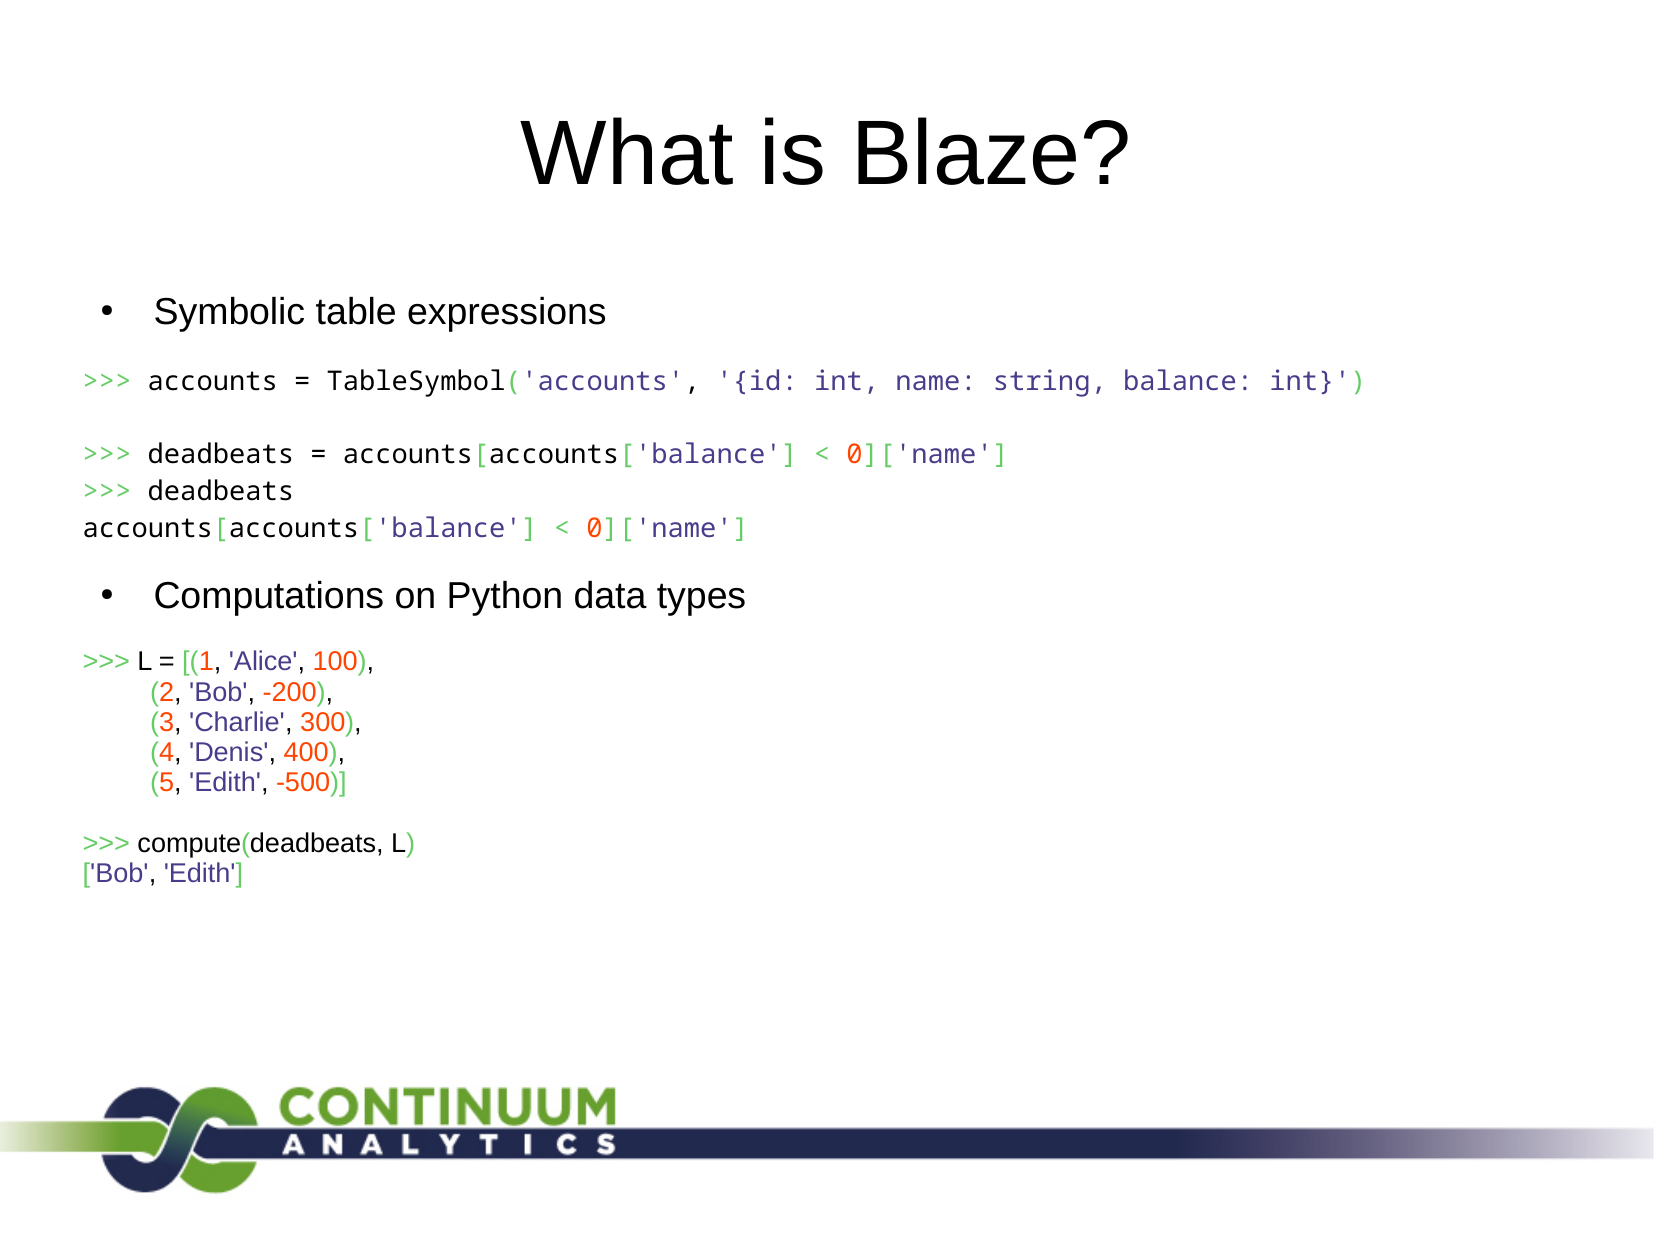

# What is Blaze?
Symbolic table expressions
>>> accounts = TableSymbol('accounts', '{id: int, name: string, balance: int}')
>>> deadbeats = accounts[accounts['balance'] < 0]['name']
>>> deadbeats
accounts[accounts['balance'] < 0]['name']
Computations on Python data types
>>> L = [(1, 'Alice', 100),
 (2, 'Bob', -200),
 (3, 'Charlie', 300),
 (4, 'Denis', 400),
 (5, 'Edith', -500)]
>>> compute(deadbeats, L)
['Bob', 'Edith']